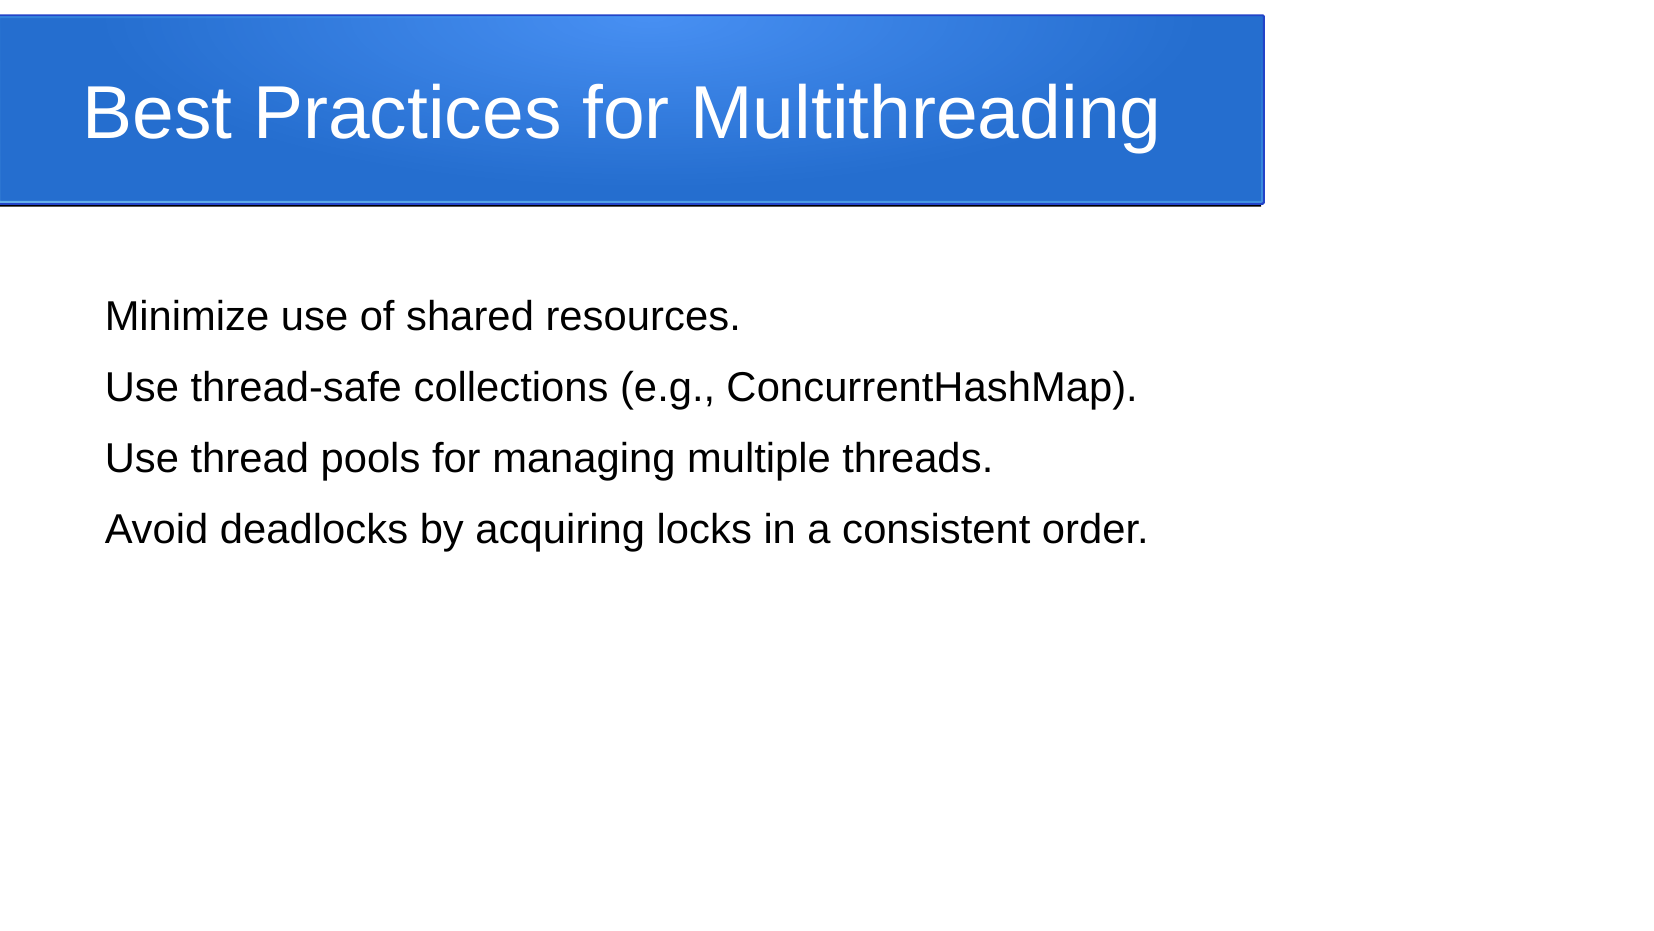

# Best Practices for Multithreading
Minimize use of shared resources.
Use thread-safe collections (e.g., ConcurrentHashMap).
Use thread pools for managing multiple threads.
Avoid deadlocks by acquiring locks in a consistent order.